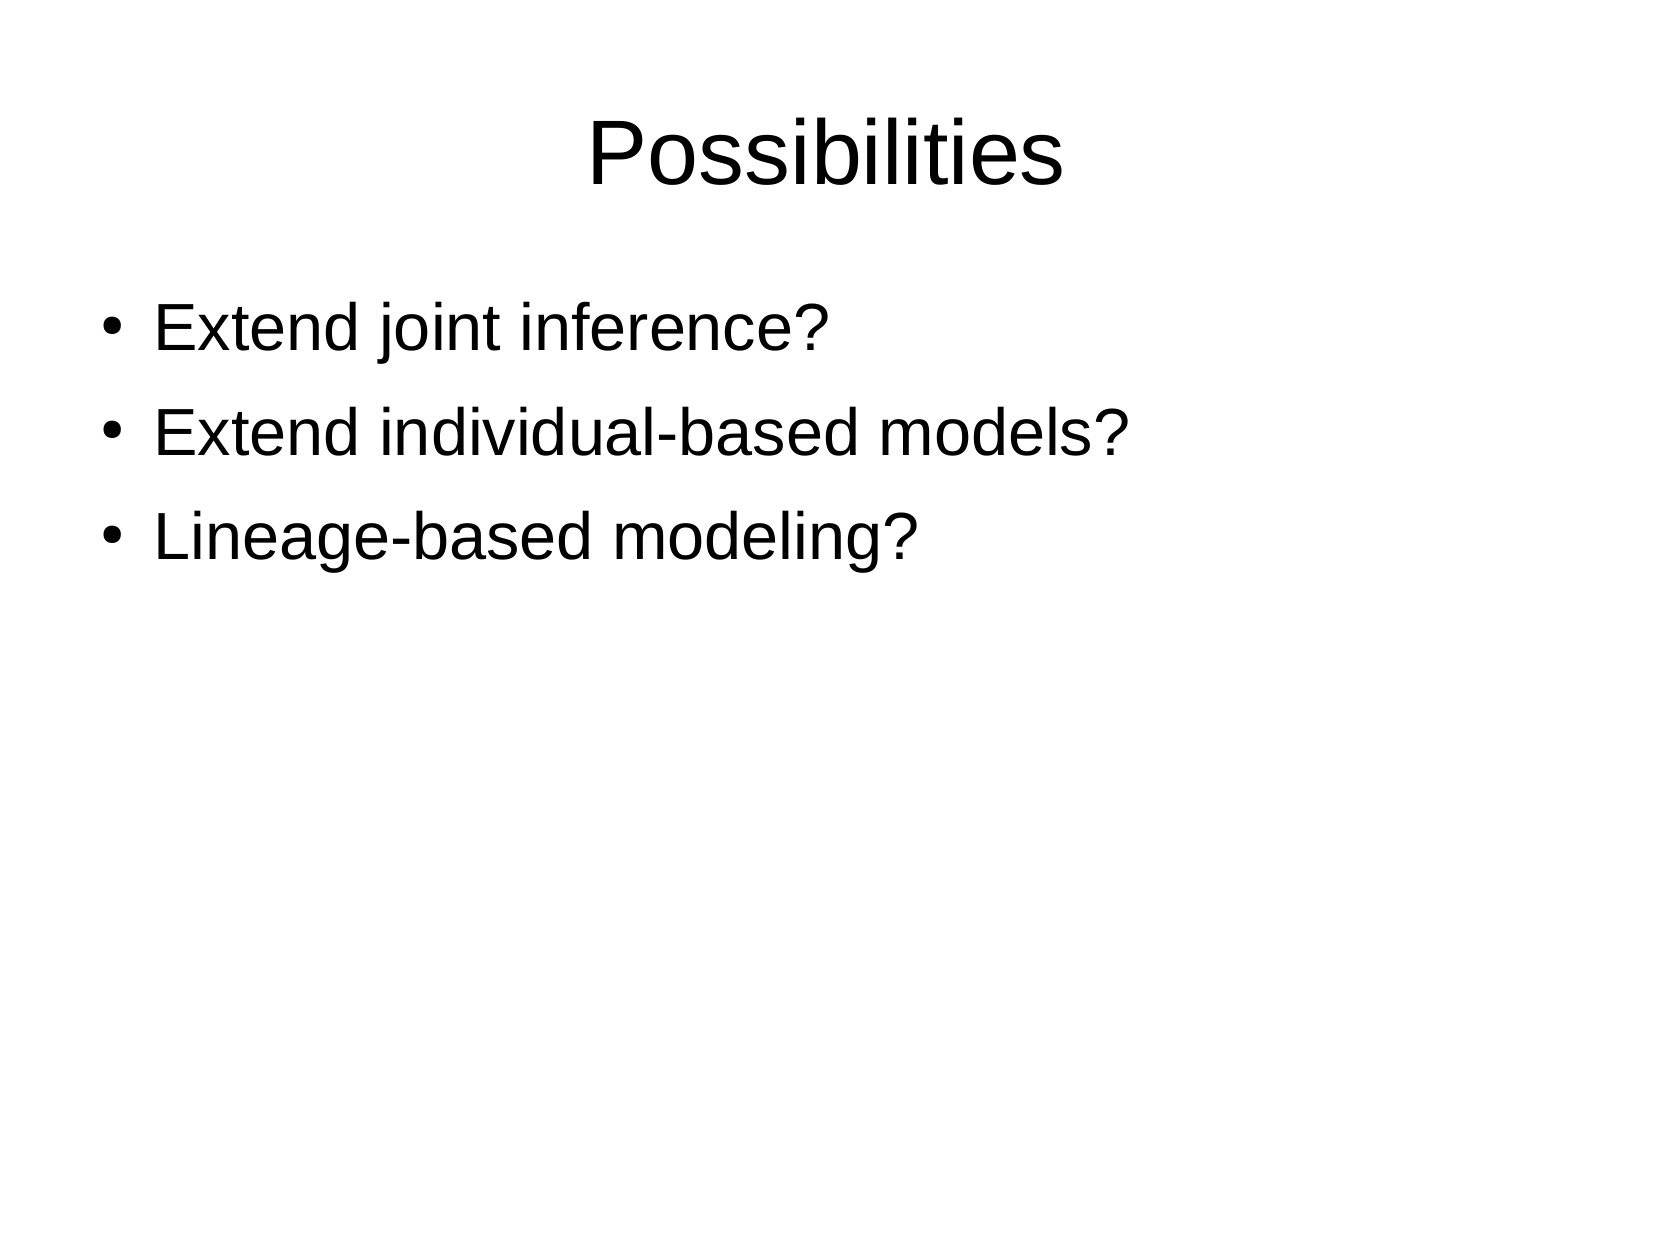

# Possibilities
Extend joint inference?
Extend individual-based models?
Lineage-based modeling?